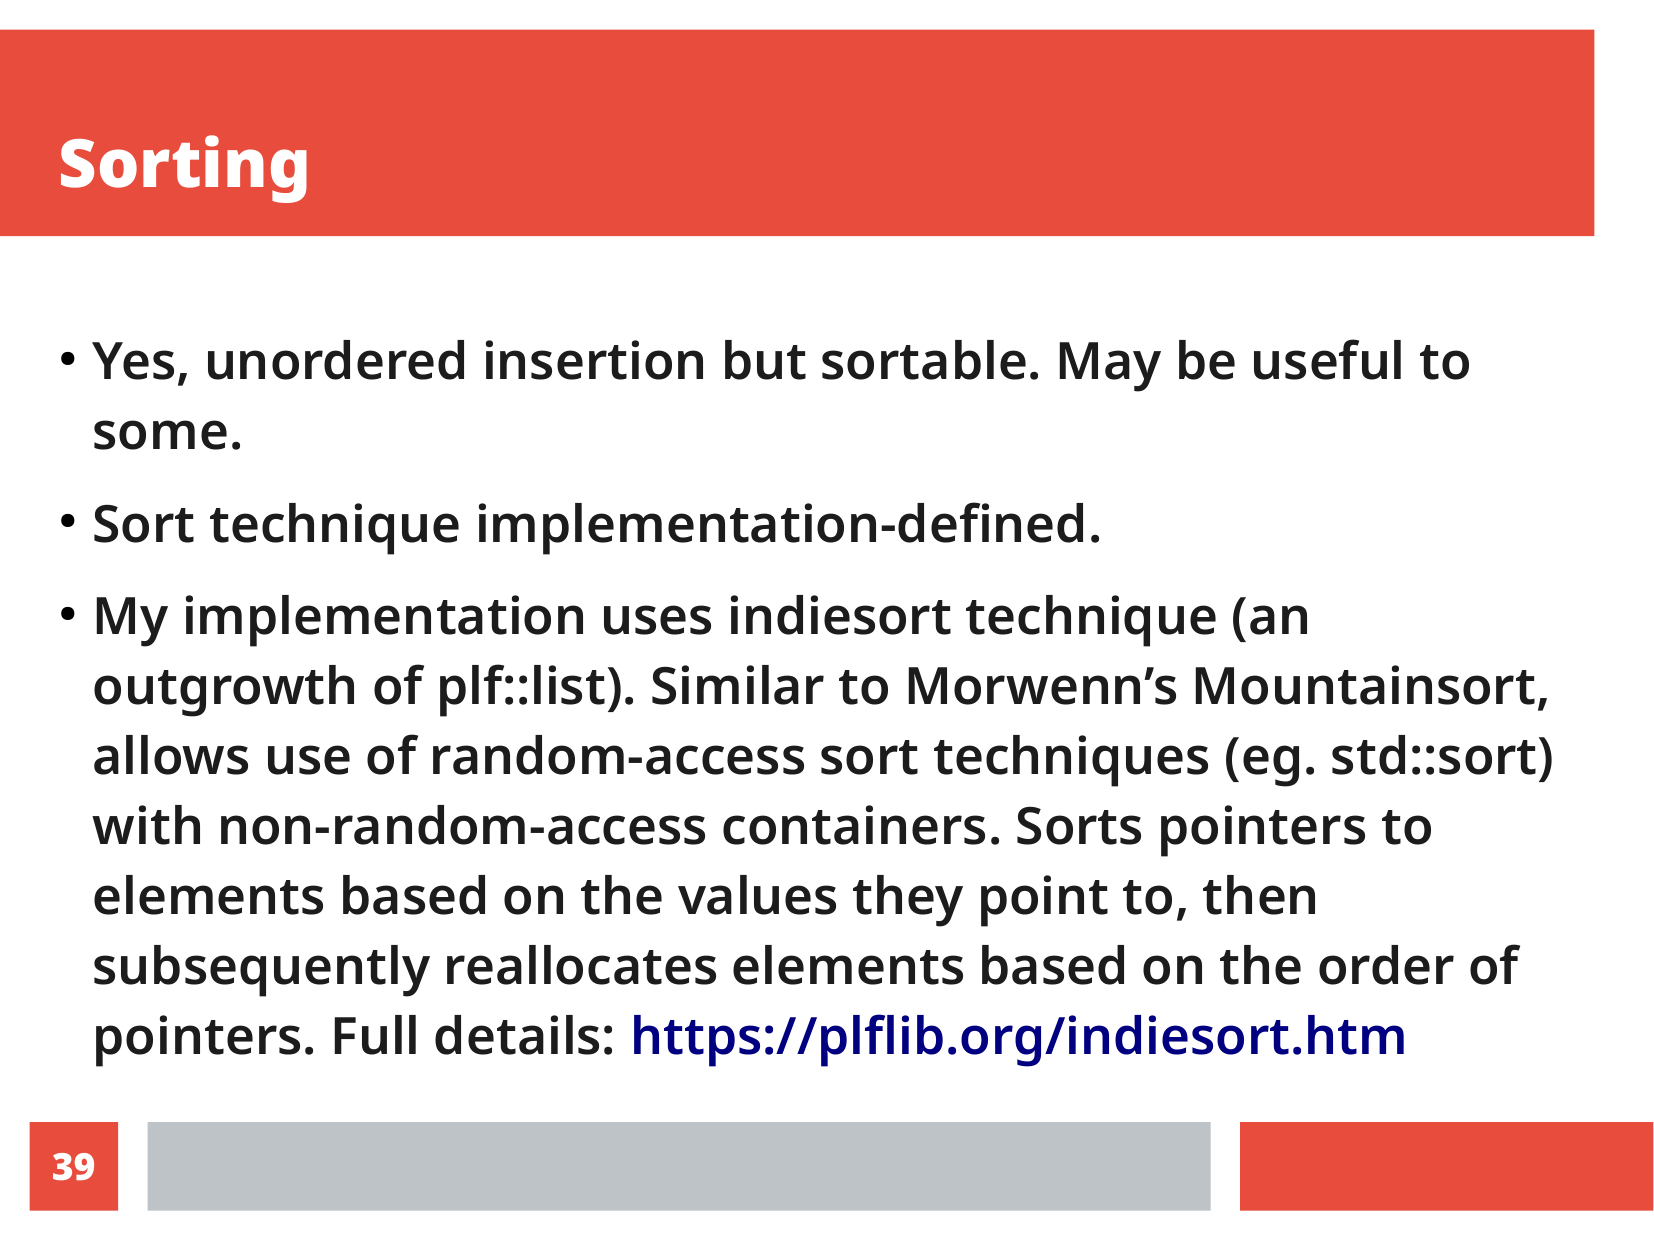

# Sorting
Yes, unordered insertion but sortable. May be useful to some.
Sort technique implementation-defined.
My implementation uses indiesort technique (an outgrowth of plf::list). Similar to Morwenn’s Mountainsort, allows use of random-access sort techniques (eg. std::sort) with non-random-access containers. Sorts pointers to elements based on the values they point to, then subsequently reallocates elements based on the order of pointers. Full details: https://plflib.org/indiesort.htm
39